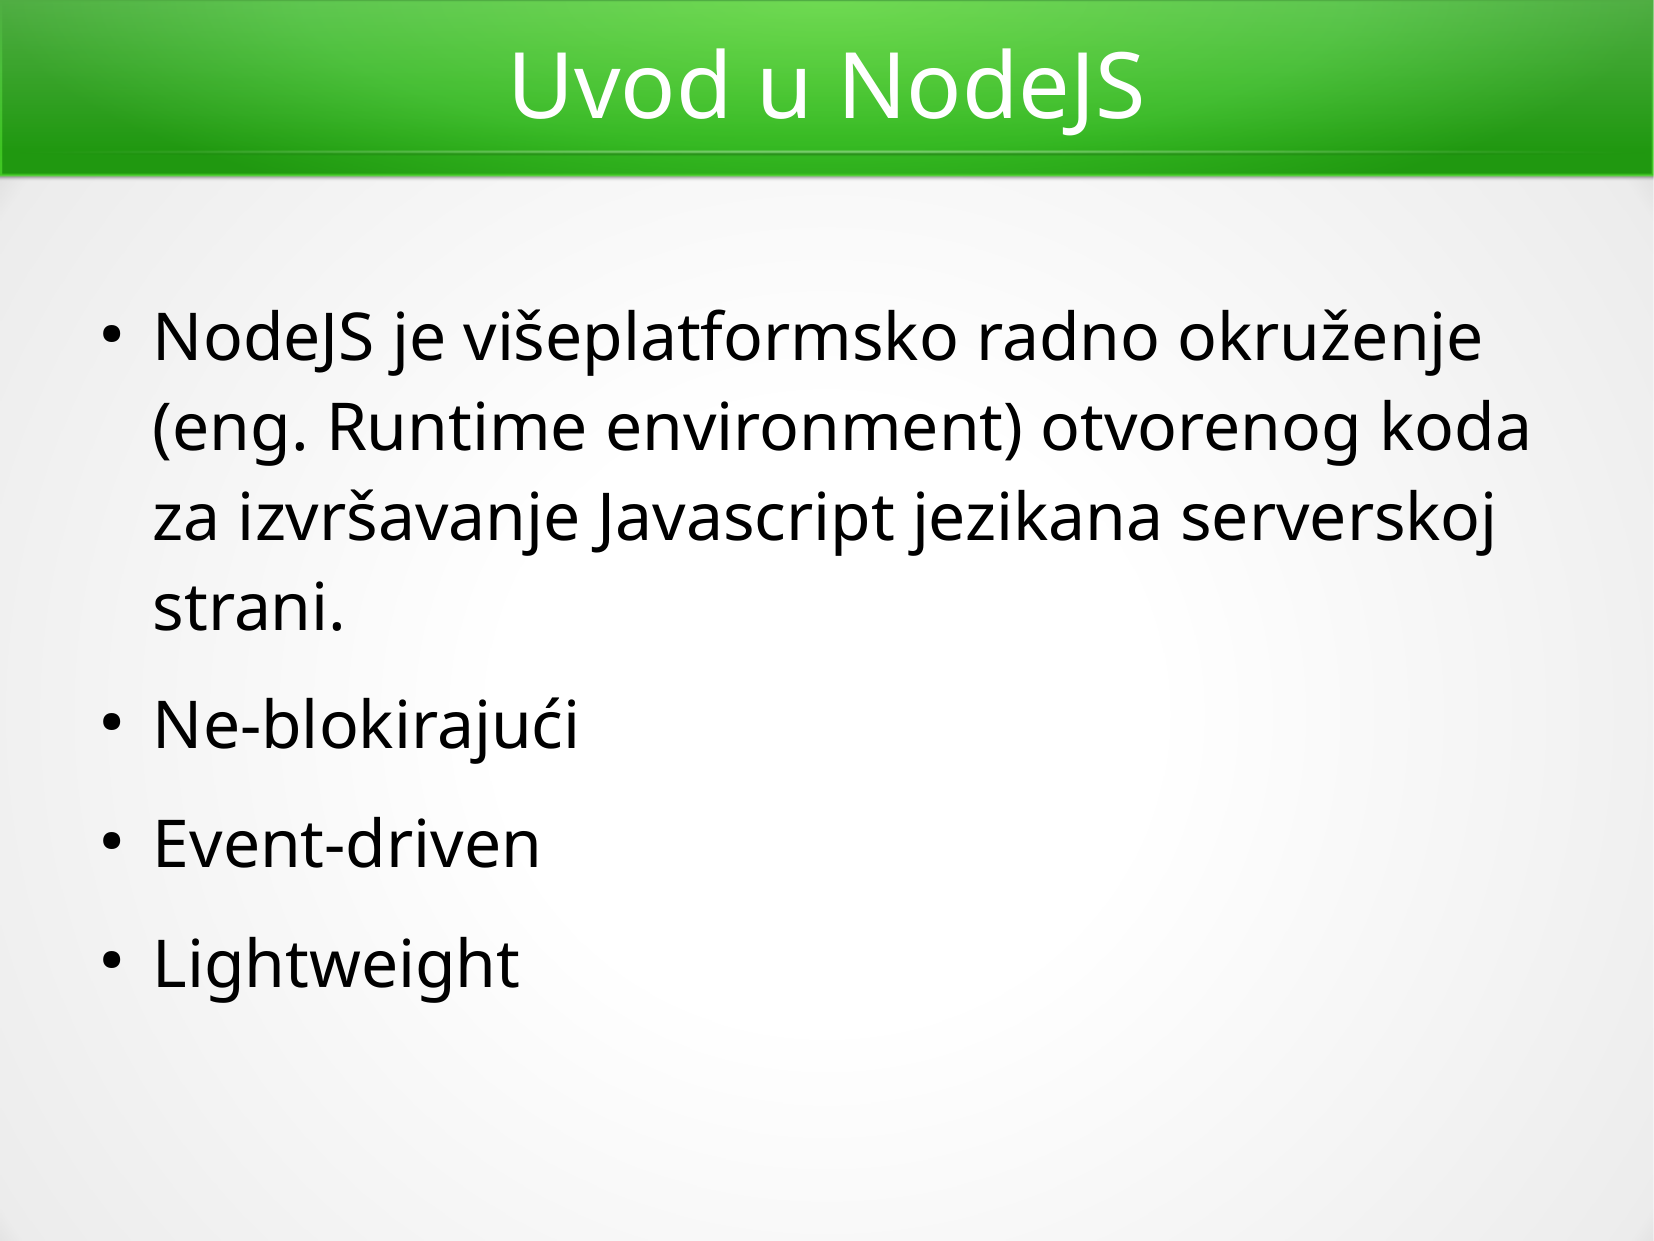

# Uvod u NodeJS
NodeJS je višeplatformsko radno okruženje (eng. Runtime environment) otvorenog koda za izvršavanje Javascript jezikana serverskoj strani.
Ne-blokirajući
Event-driven
Lightweight